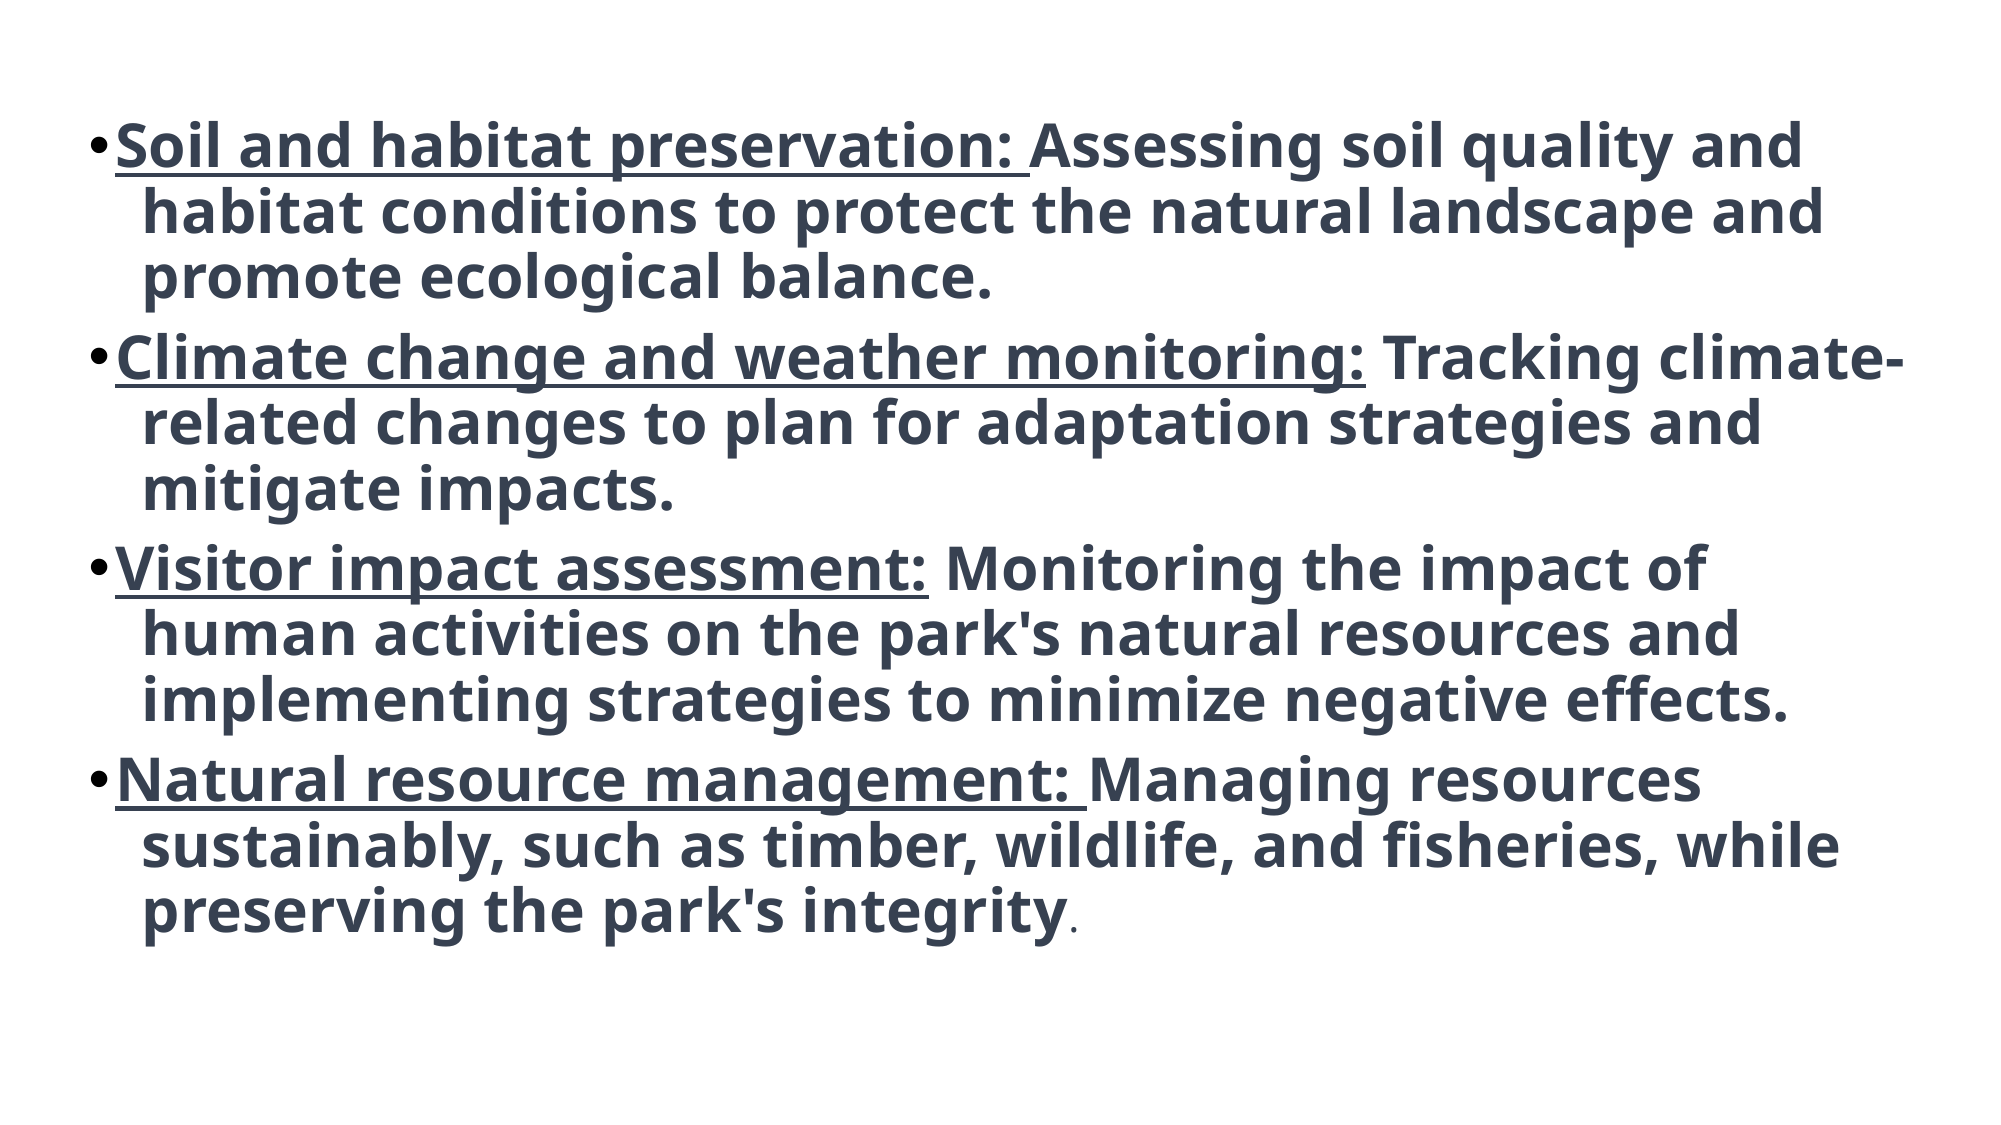

# Soil and habitat preservation: Assessing soil quality and habitat conditions to protect the natural landscape and promote ecological balance.
Climate change and weather monitoring: Tracking climate-related changes to plan for adaptation strategies and mitigate impacts.
Visitor impact assessment: Monitoring the impact of human activities on the park's natural resources and implementing strategies to minimize negative effects.
Natural resource management: Managing resources sustainably, such as timber, wildlife, and fisheries, while preserving the park's integrity.